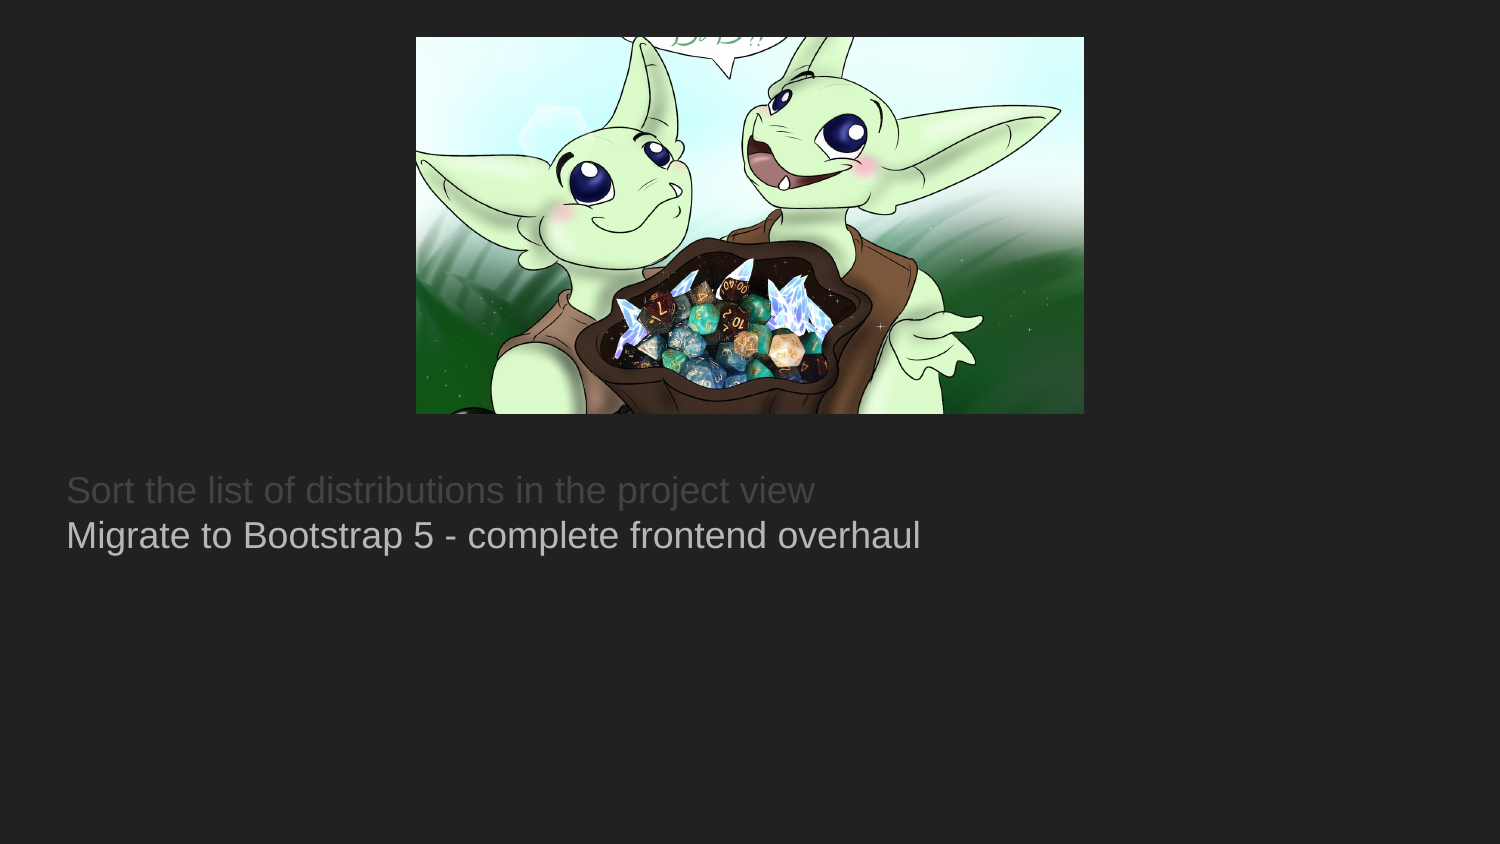

Sort the list of distributions in the project view
Migrate to Bootstrap 5 - complete frontend overhaul